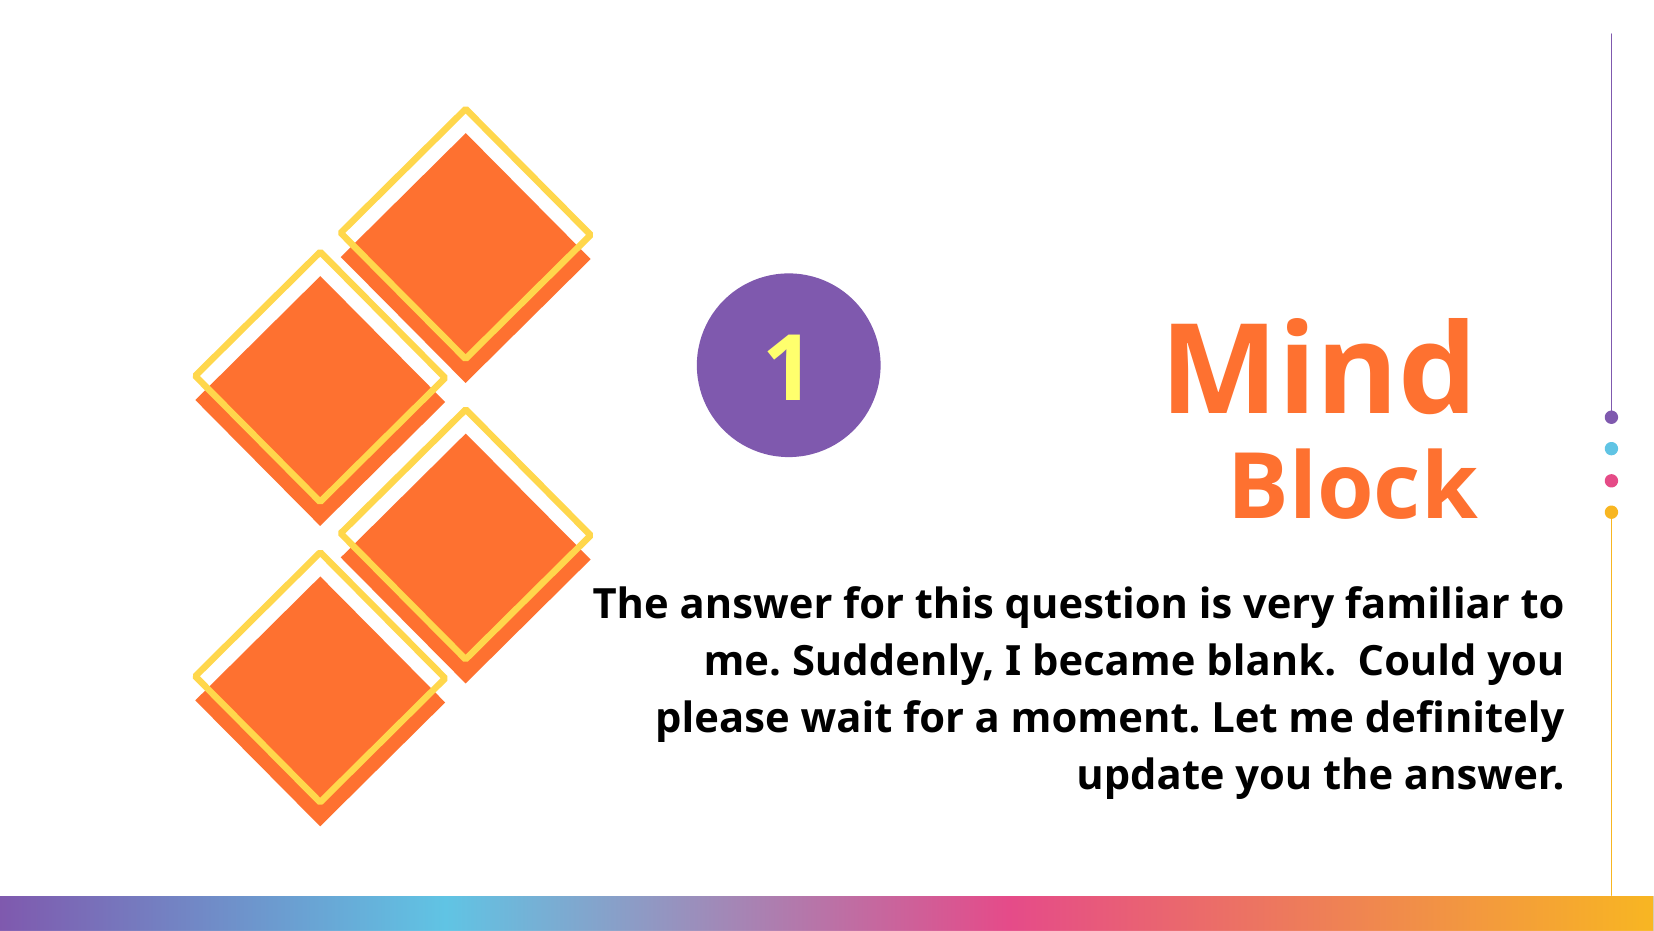

# Mind
1
Block
The answer for this question is very familiar to me. Suddenly, I became blank. Could you please wait for a moment. Let me definitely update you the answer.